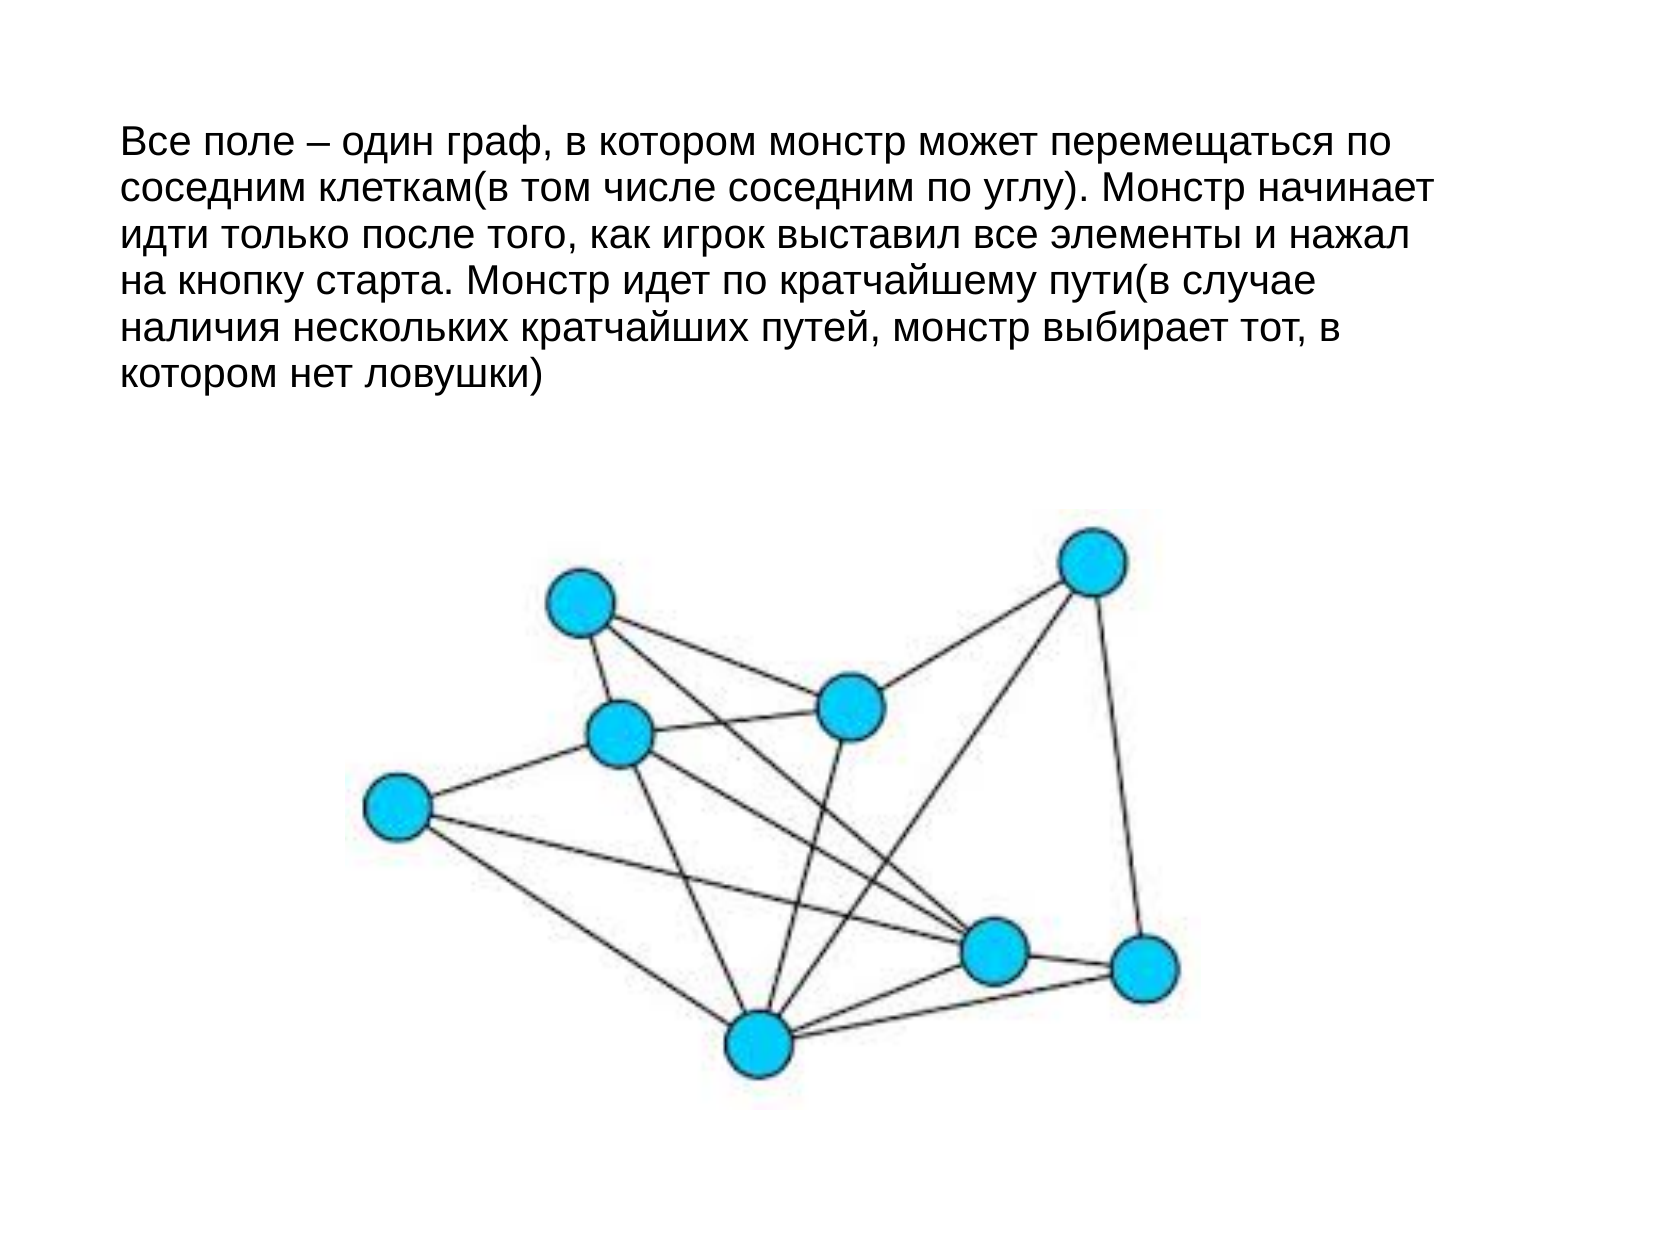

Все поле – один граф, в котором монстр может перемещаться по соседним клеткам(в том числе соседним по углу). Монстр начинает идти только после того, как игрок выставил все элементы и нажал на кнопку старта. Монстр идет по кратчайшему пути(в случае наличия нескольких кратчайших путей, монстр выбирает тот, в котором нет ловушки)